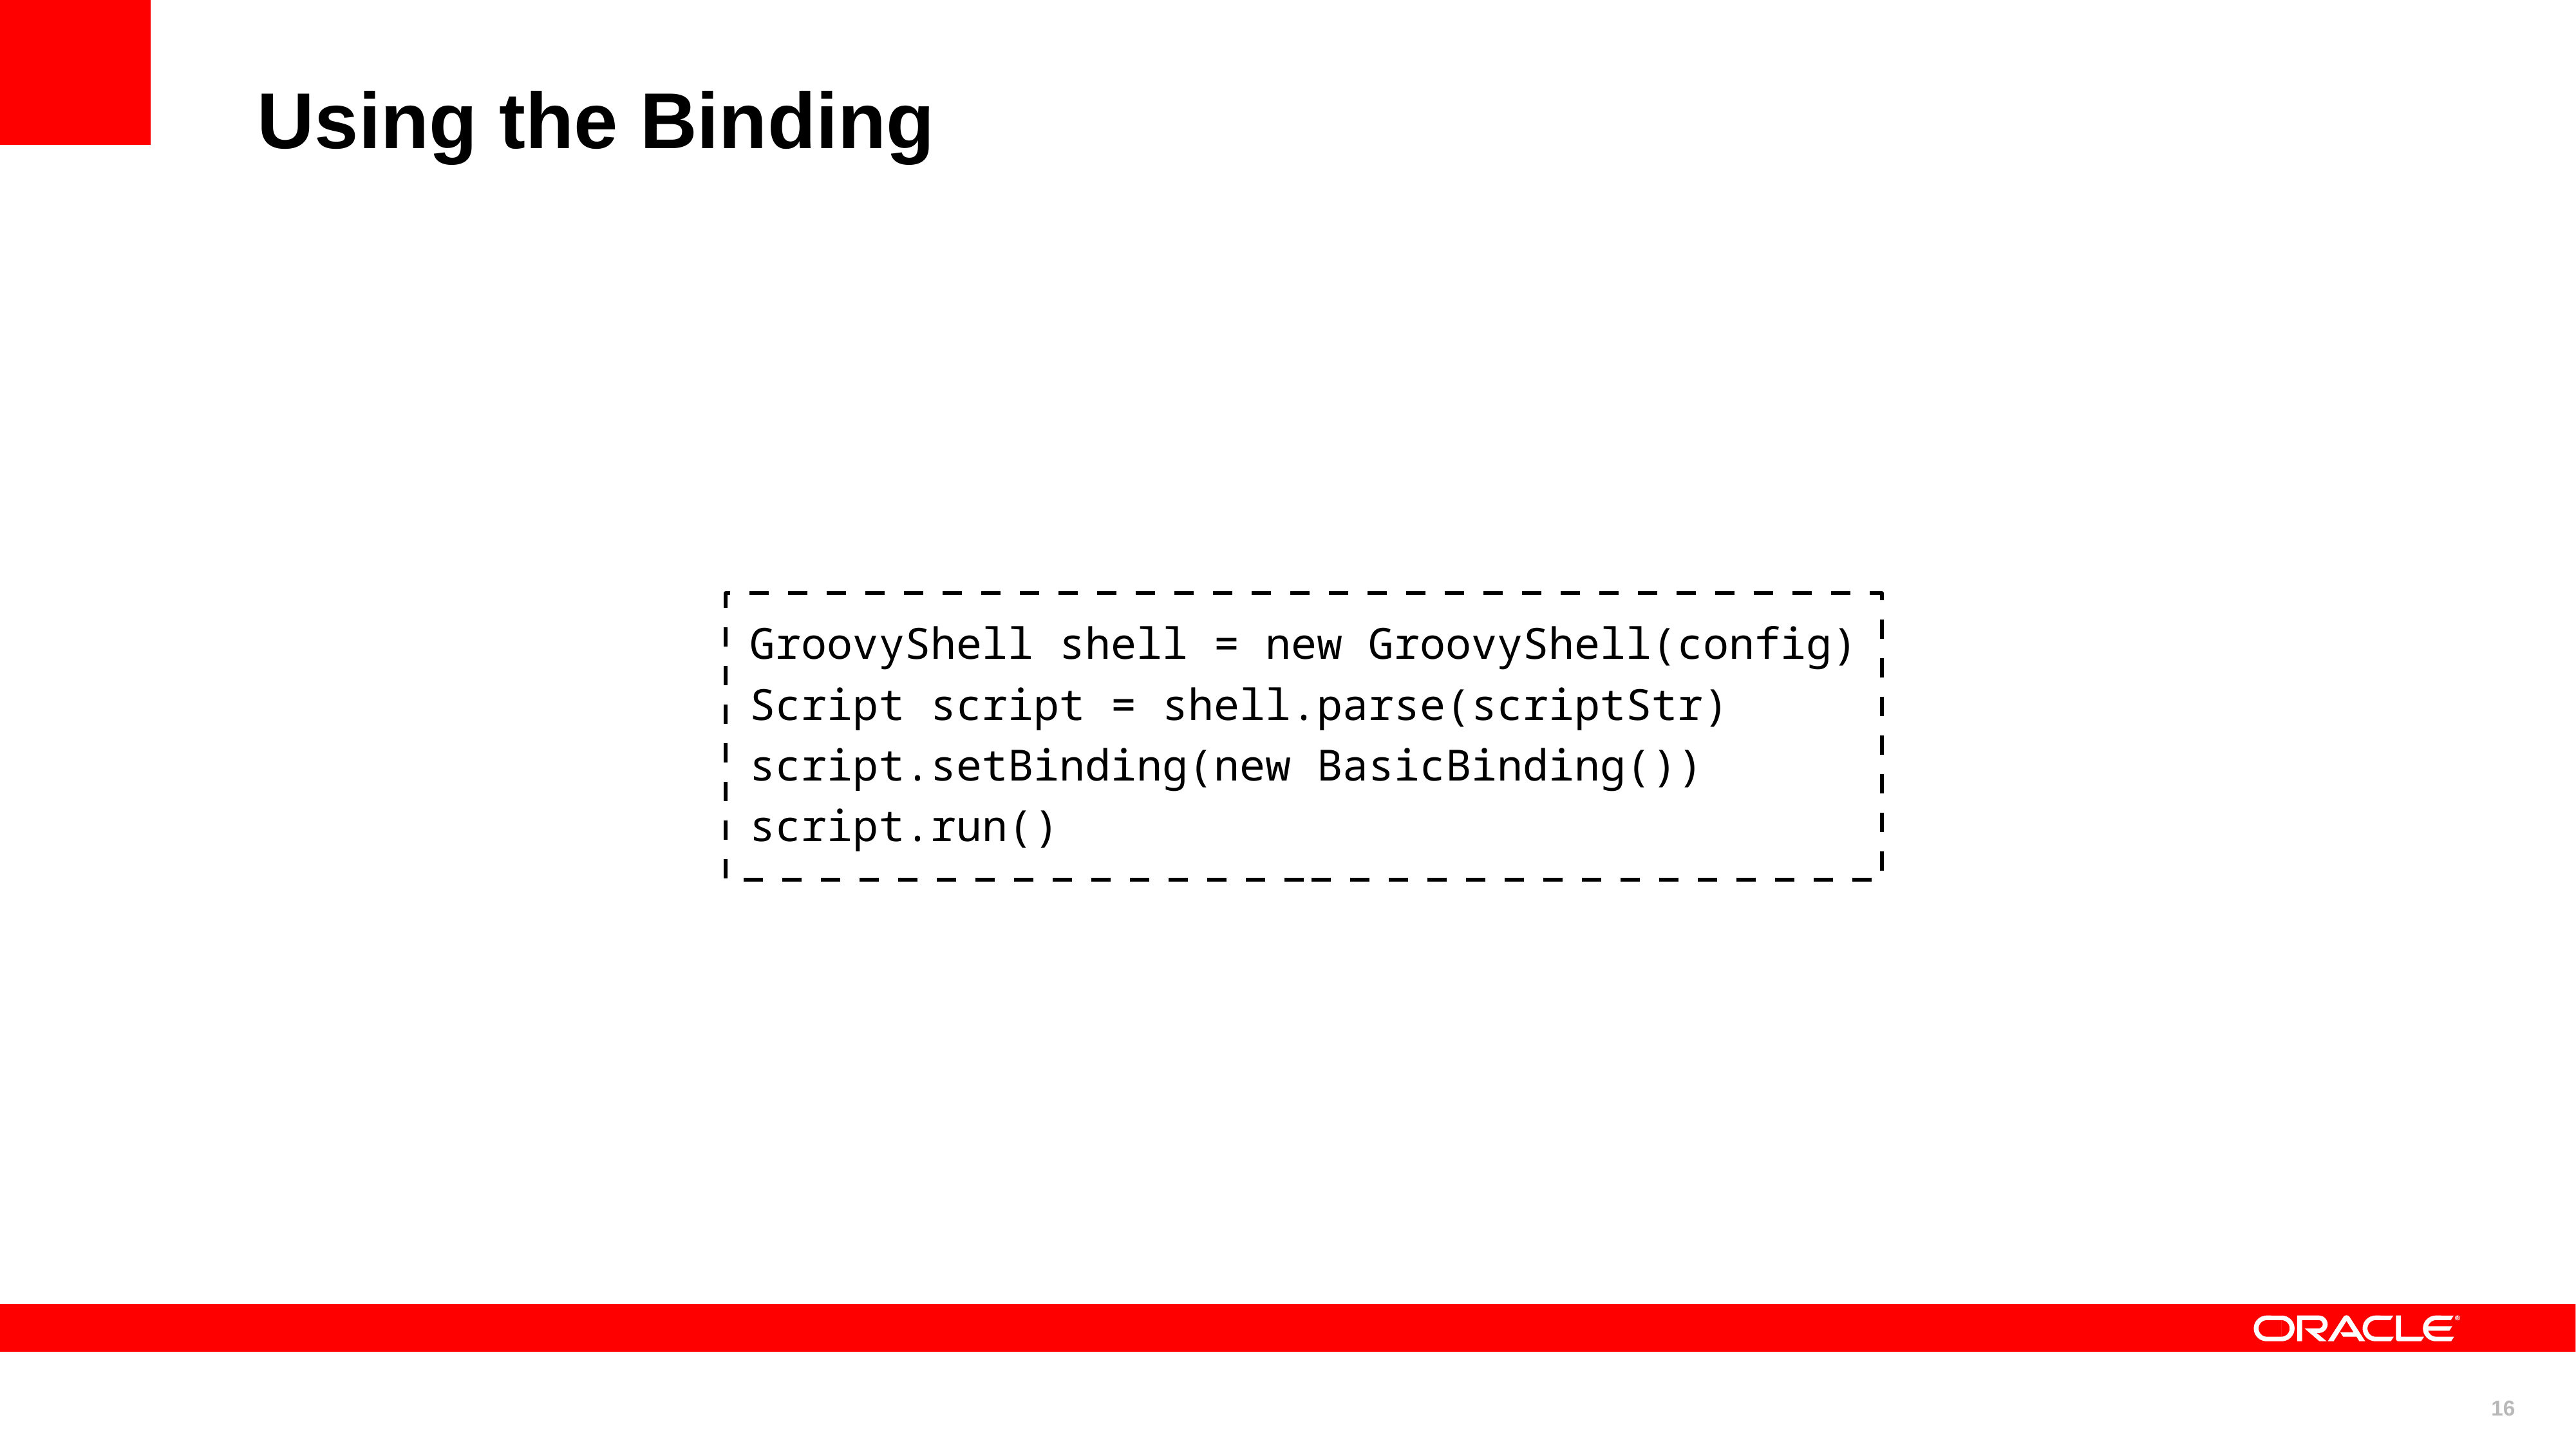

# Using the Binding
GroovyShell shell = new GroovyShell(config)
Script script = shell.parse(scriptStr)
script.setBinding(new BasicBinding())
script.run()